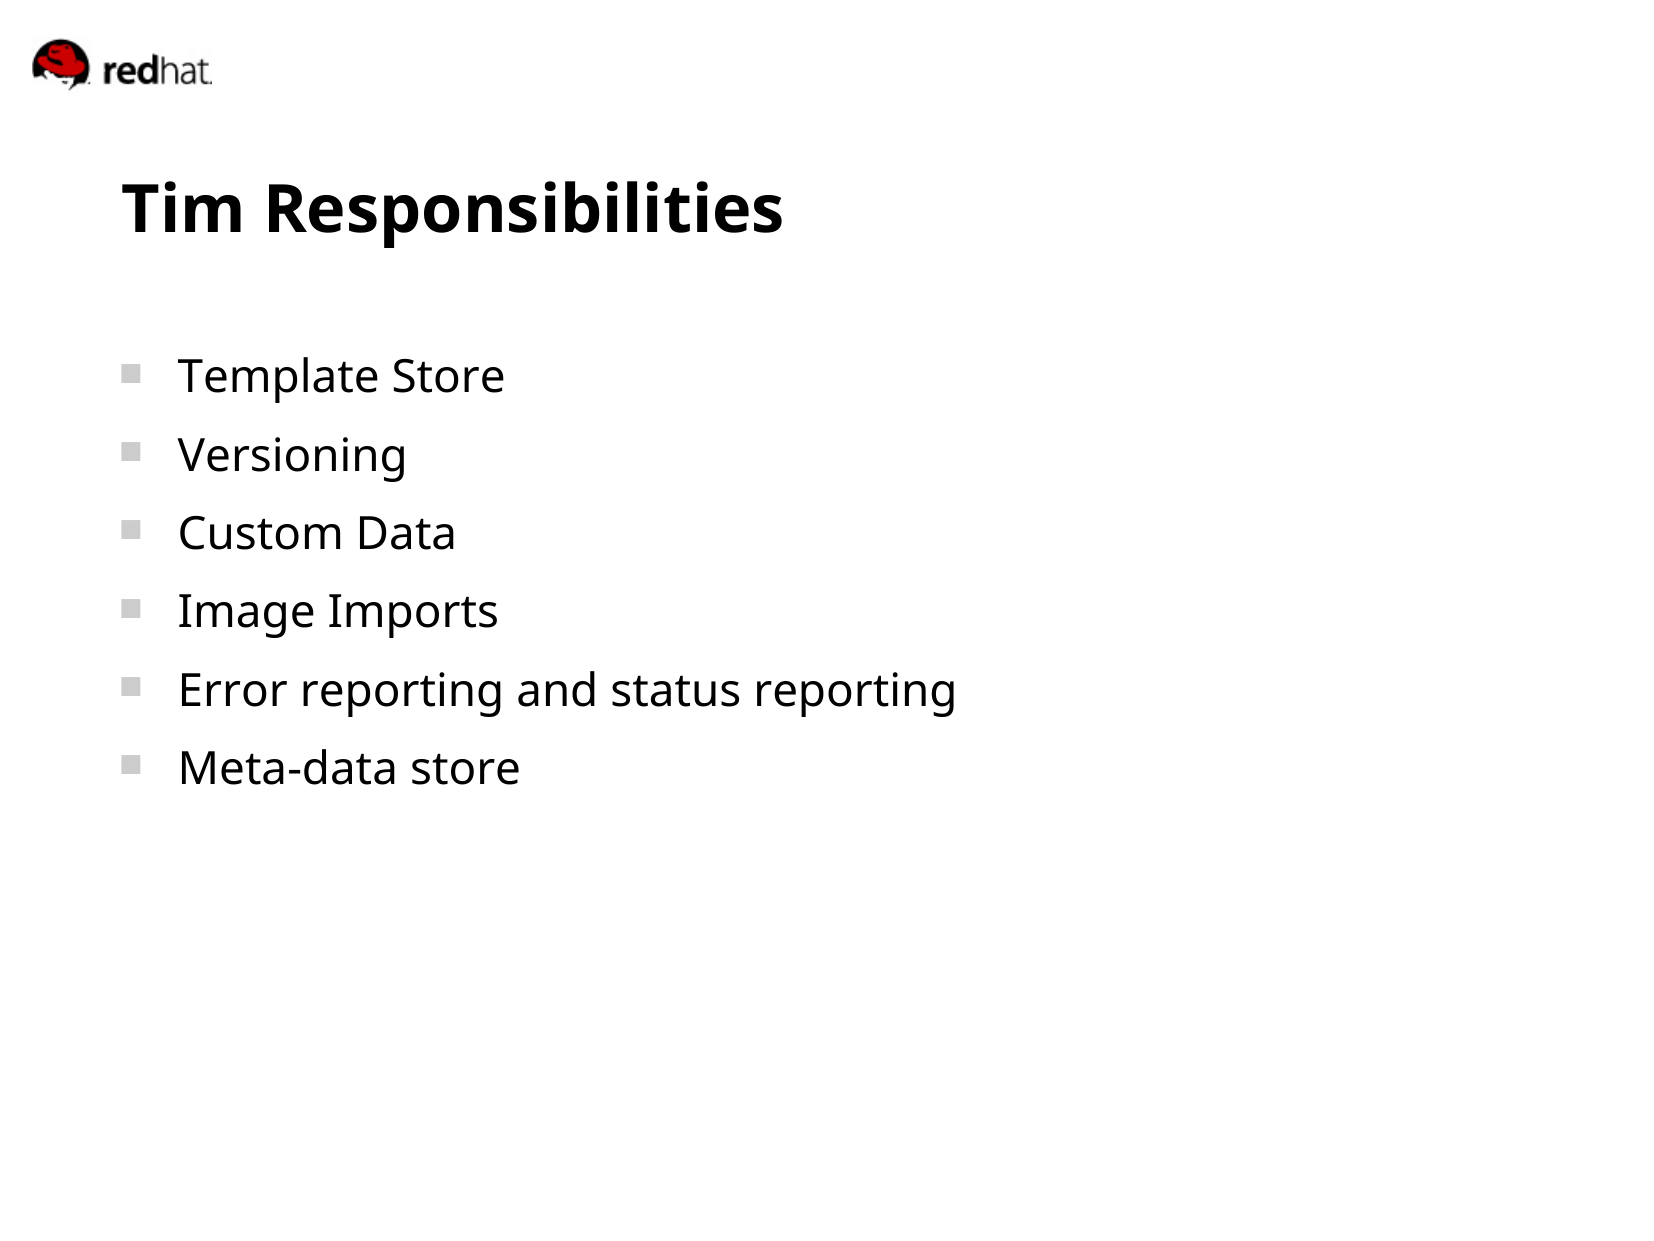

# Tim Responsibilities
Template Store
Versioning
Custom Data
Image Imports
Error reporting and status reporting
Meta-data store